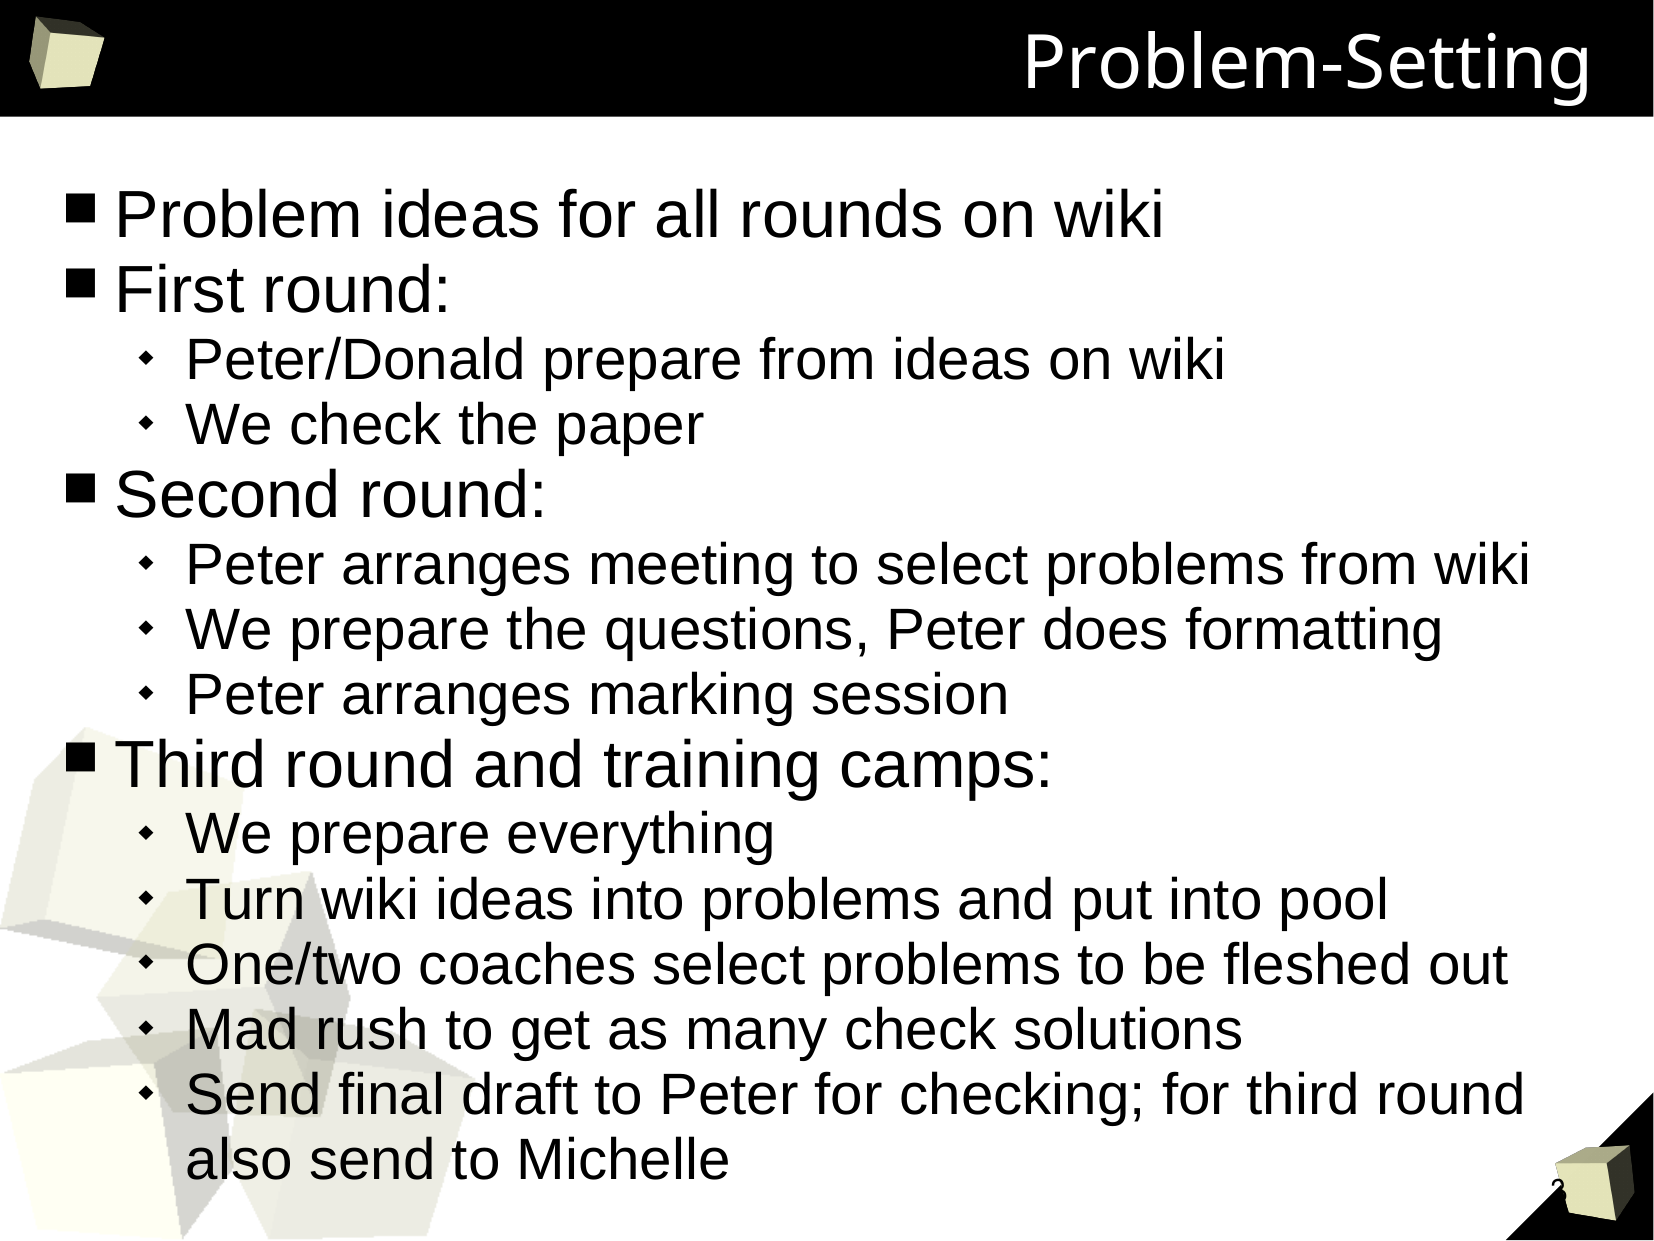

# Problem-Setting
Problem ideas for all rounds on wiki
First round:
Peter/Donald prepare from ideas on wiki
We check the paper
Second round:
Peter arranges meeting to select problems from wiki
We prepare the questions, Peter does formatting
Peter arranges marking session
Third round and training camps:
We prepare everything
Turn wiki ideas into problems and put into pool
One/two coaches select problems to be fleshed out
Mad rush to get as many check solutions
Send final draft to Peter for checking; for third round also send to Michelle